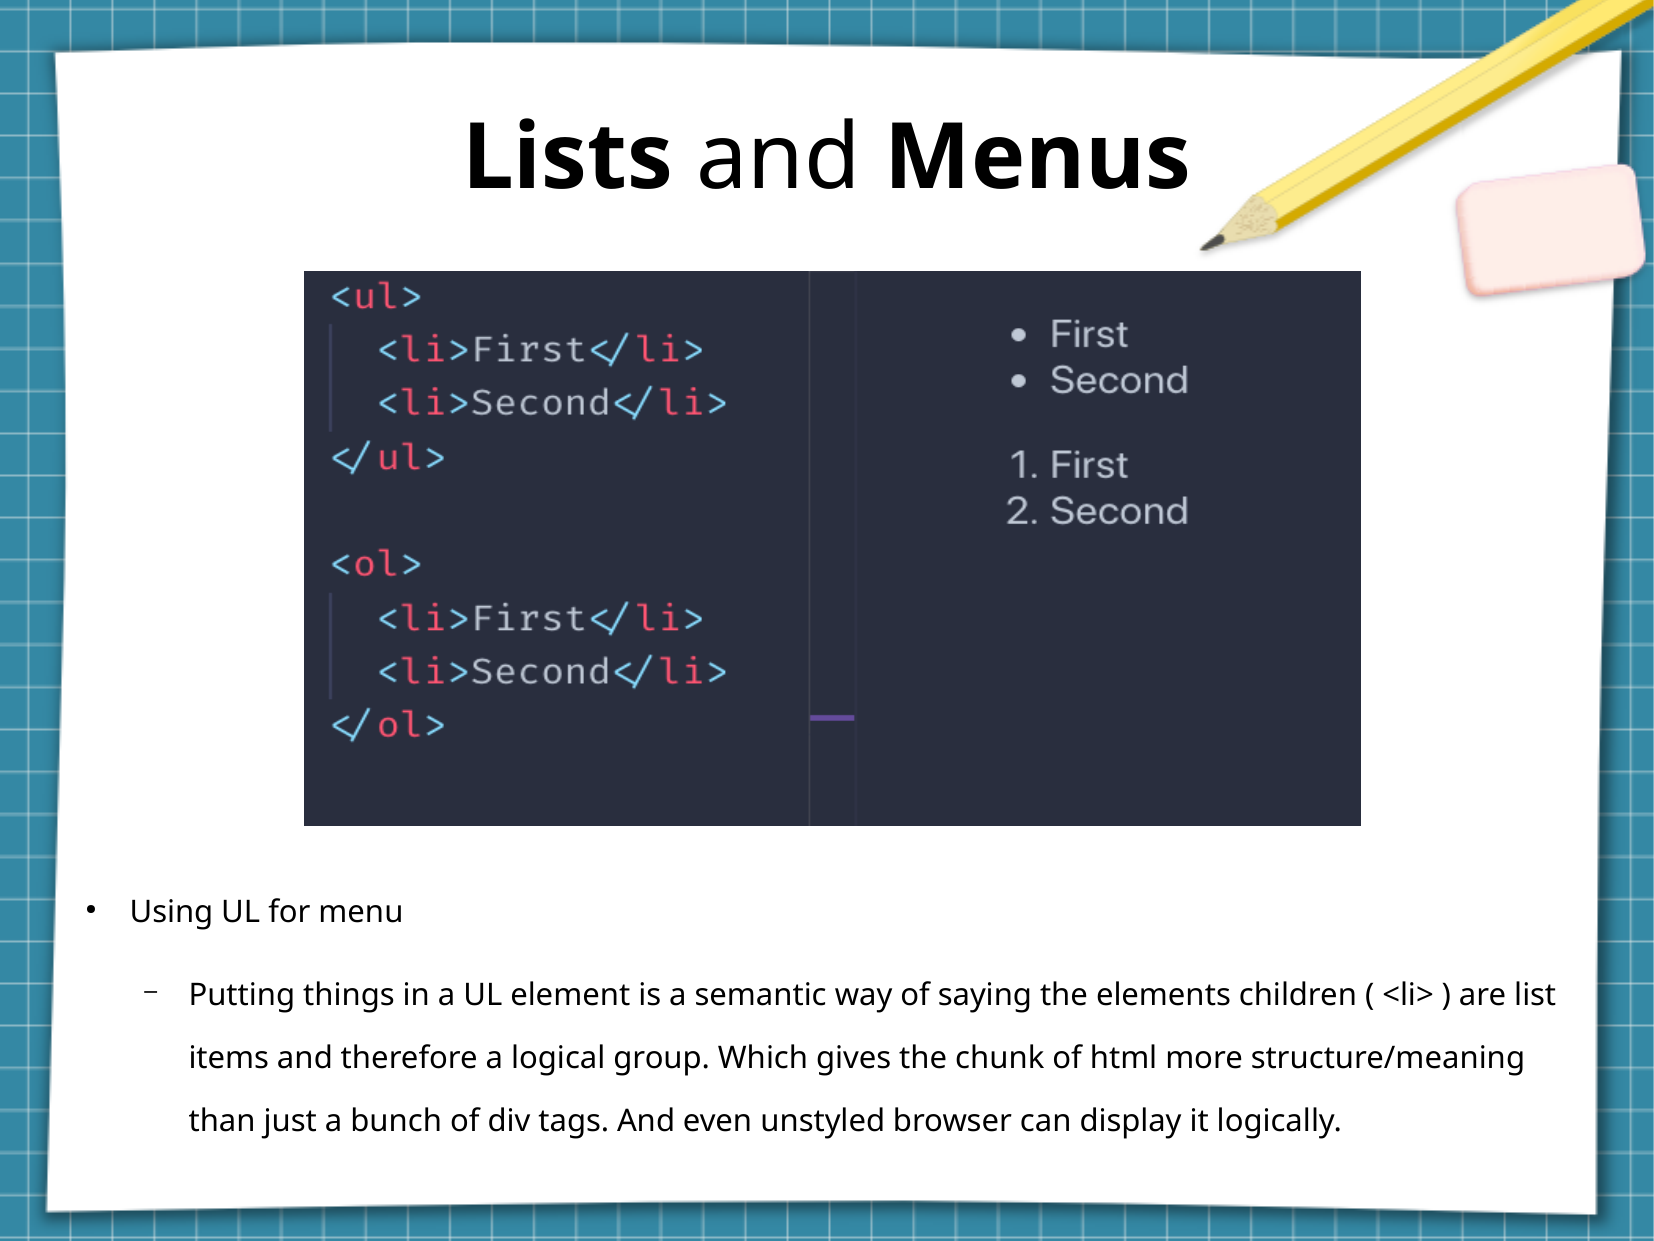

# Lists and Menus
Using UL for menu
Putting things in a UL element is a semantic way of saying the elements children ( <li> ) are list items and therefore a logical group. Which gives the chunk of html more structure/meaning than just a bunch of div tags. And even unstyled browser can display it logically.